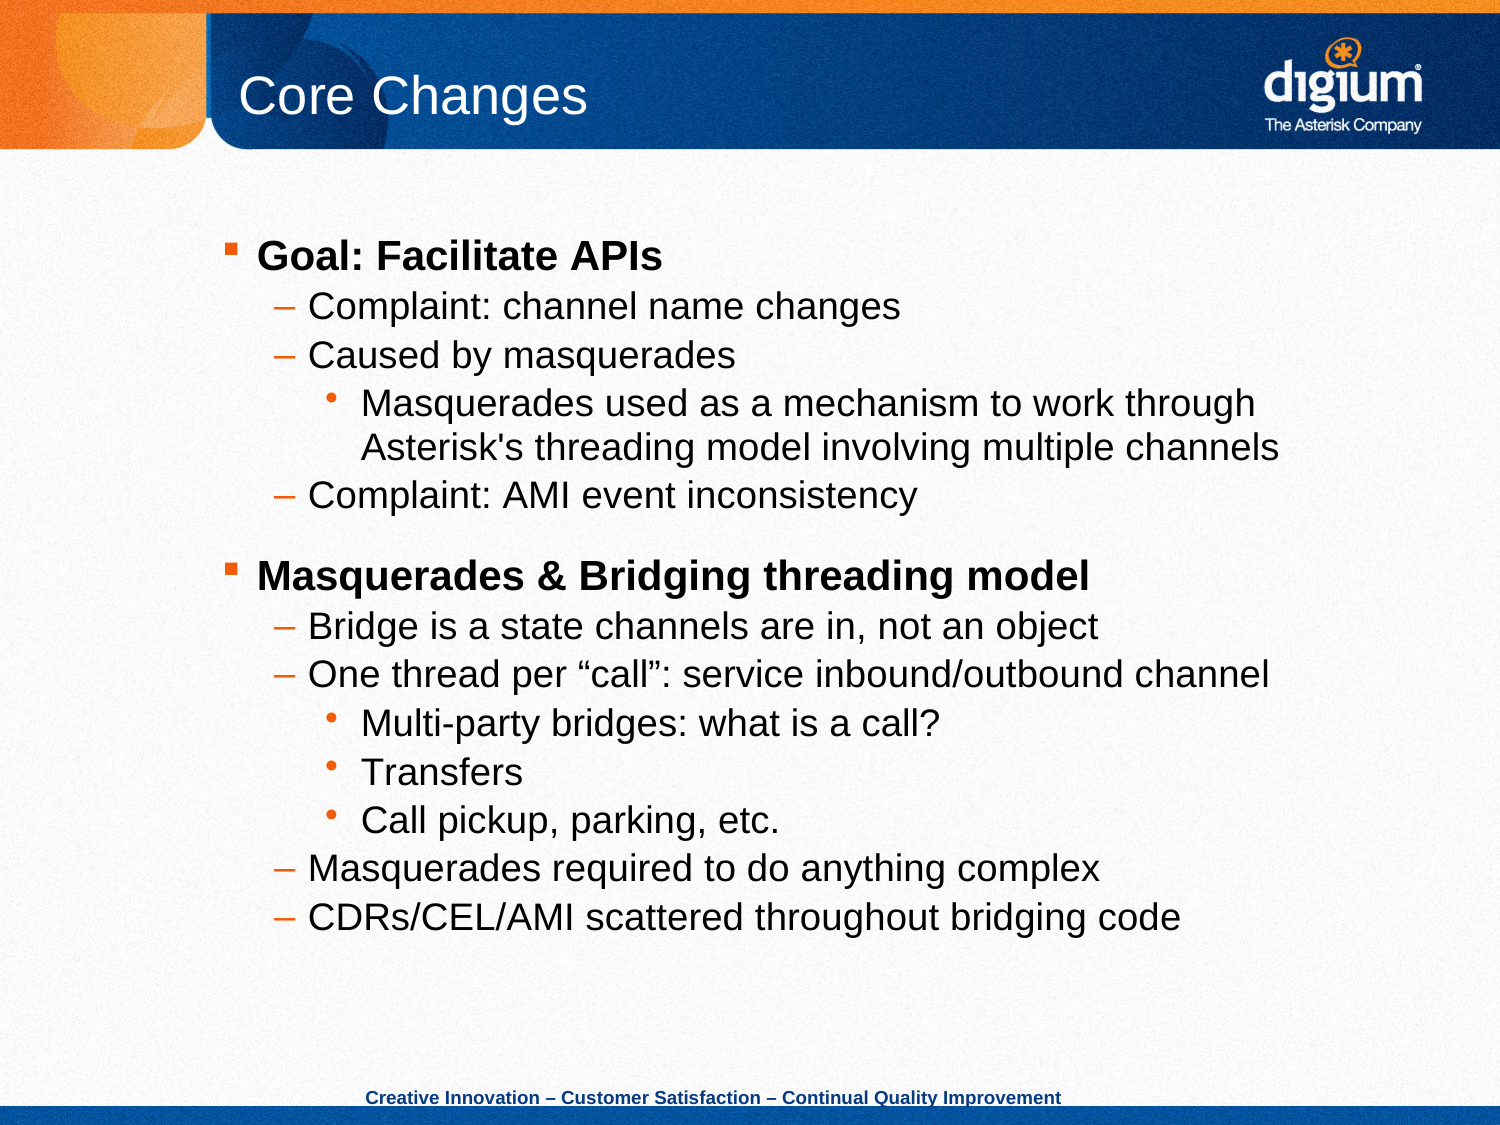

# Core Changes
Goal: Facilitate APIs
Complaint: channel name changes
Caused by masquerades
Masquerades used as a mechanism to work through Asterisk's threading model involving multiple channels
Complaint: AMI event inconsistency
Masquerades & Bridging threading model
Bridge is a state channels are in, not an object
One thread per “call”: service inbound/outbound channel
Multi-party bridges: what is a call?
Transfers
Call pickup, parking, etc.
Masquerades required to do anything complex
CDRs/CEL/AMI scattered throughout bridging code